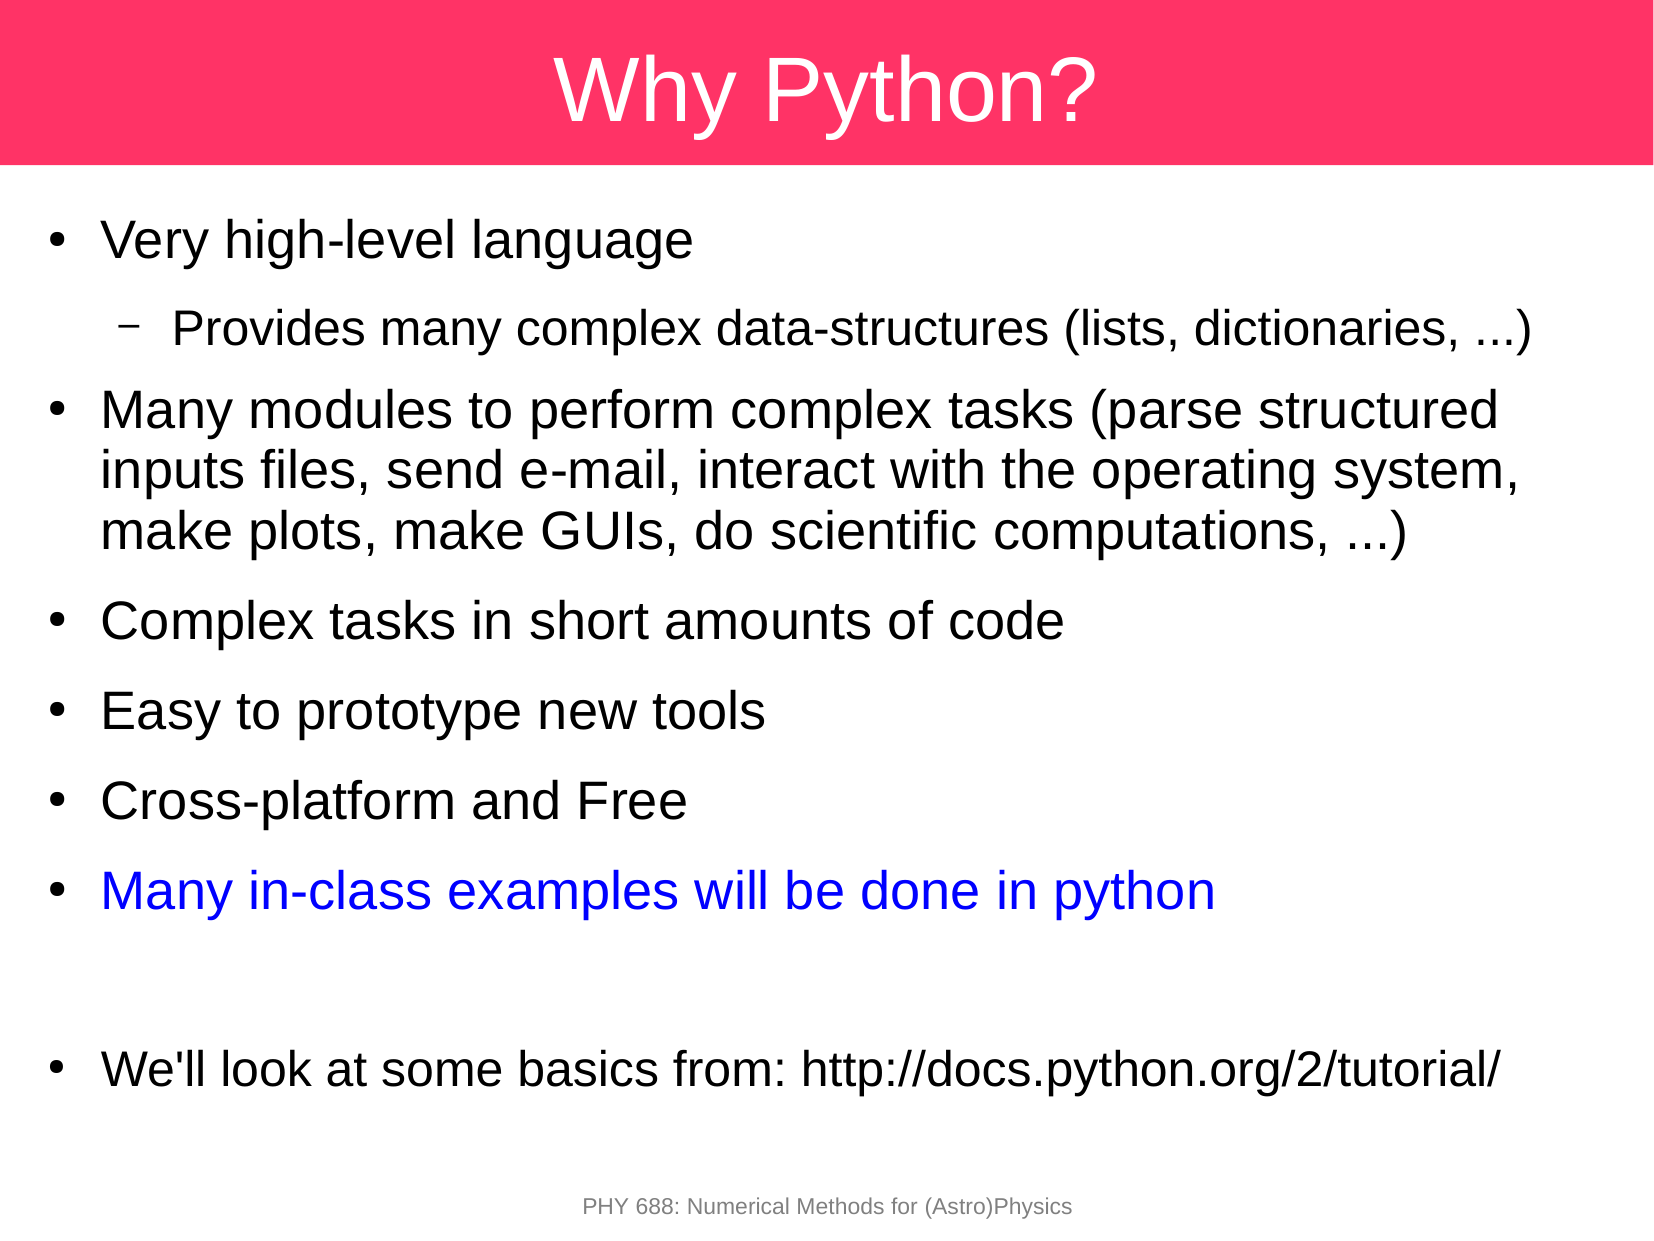

# Why Python?
Very high-level language
Provides many complex data-structures (lists, dictionaries, ...)
Many modules to perform complex tasks (parse structured inputs files, send e-mail, interact with the operating system, make plots, make GUIs, do scientific computations, ...)
Complex tasks in short amounts of code
Easy to prototype new tools
Cross-platform and Free
Many in-class examples will be done in python
We'll look at some basics from: http://docs.python.org/2/tutorial/